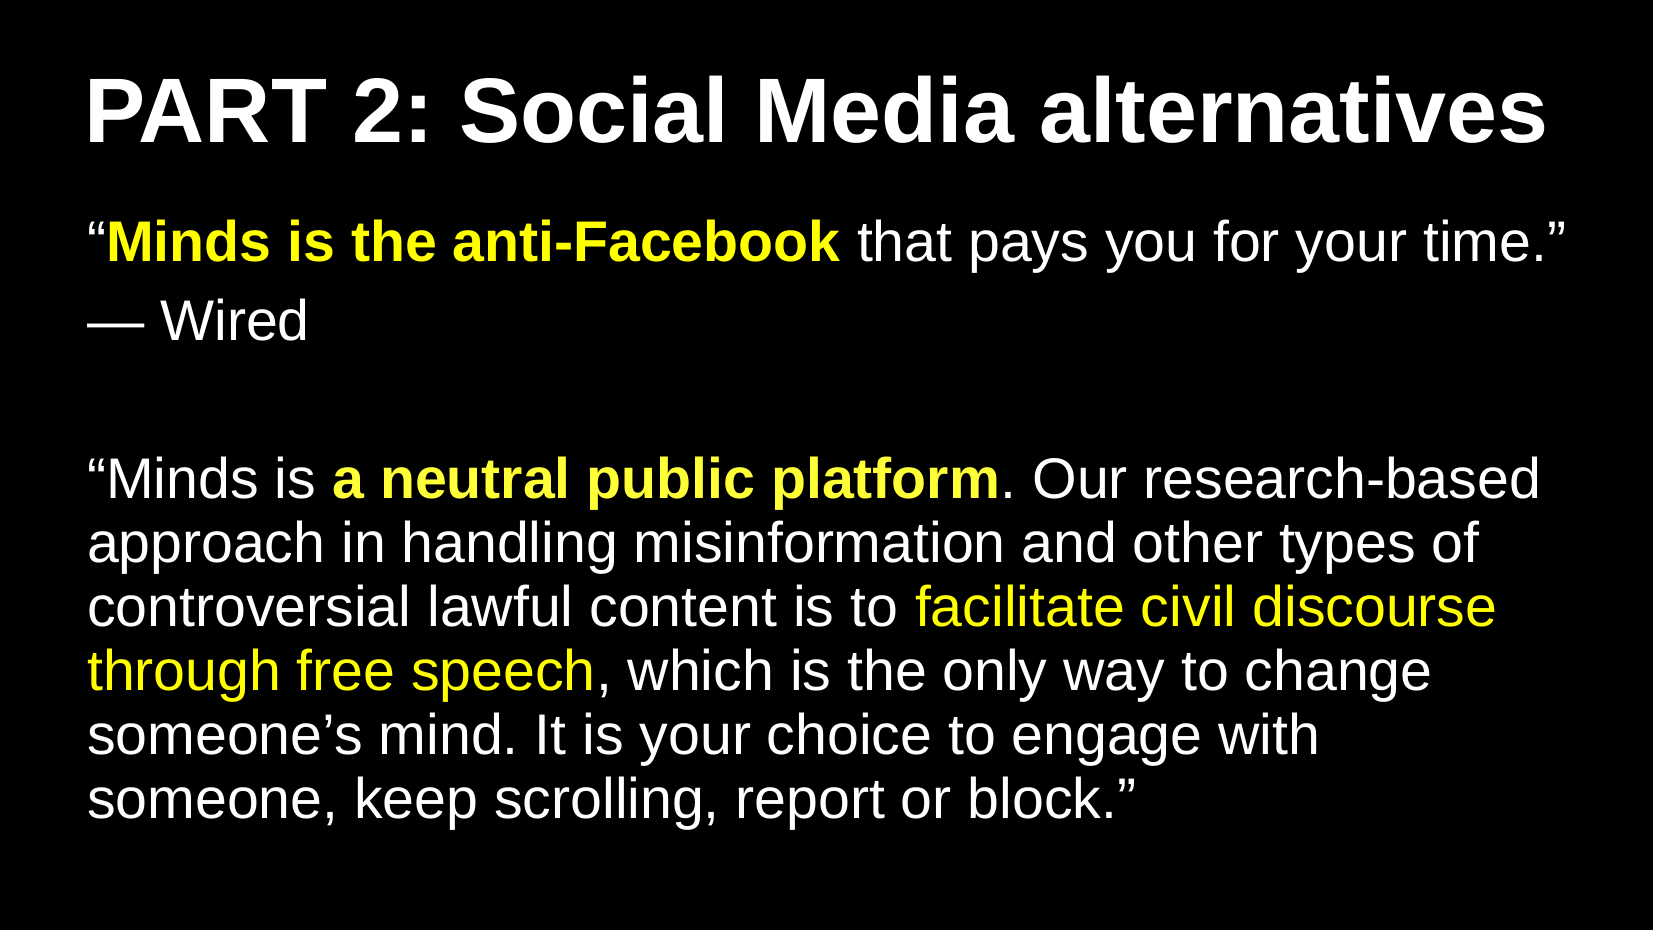

# PART 2: Social Media alternatives
“Minds is the anti-Facebook that pays you for your time.”
— Wired
“Minds is a neutral public platform. Our research-based approach in handling misinformation and other types of controversial lawful content is to facilitate civil discourse through free speech, which is the only way to change someone’s mind. It is your choice to engage with someone, keep scrolling, report or block.”